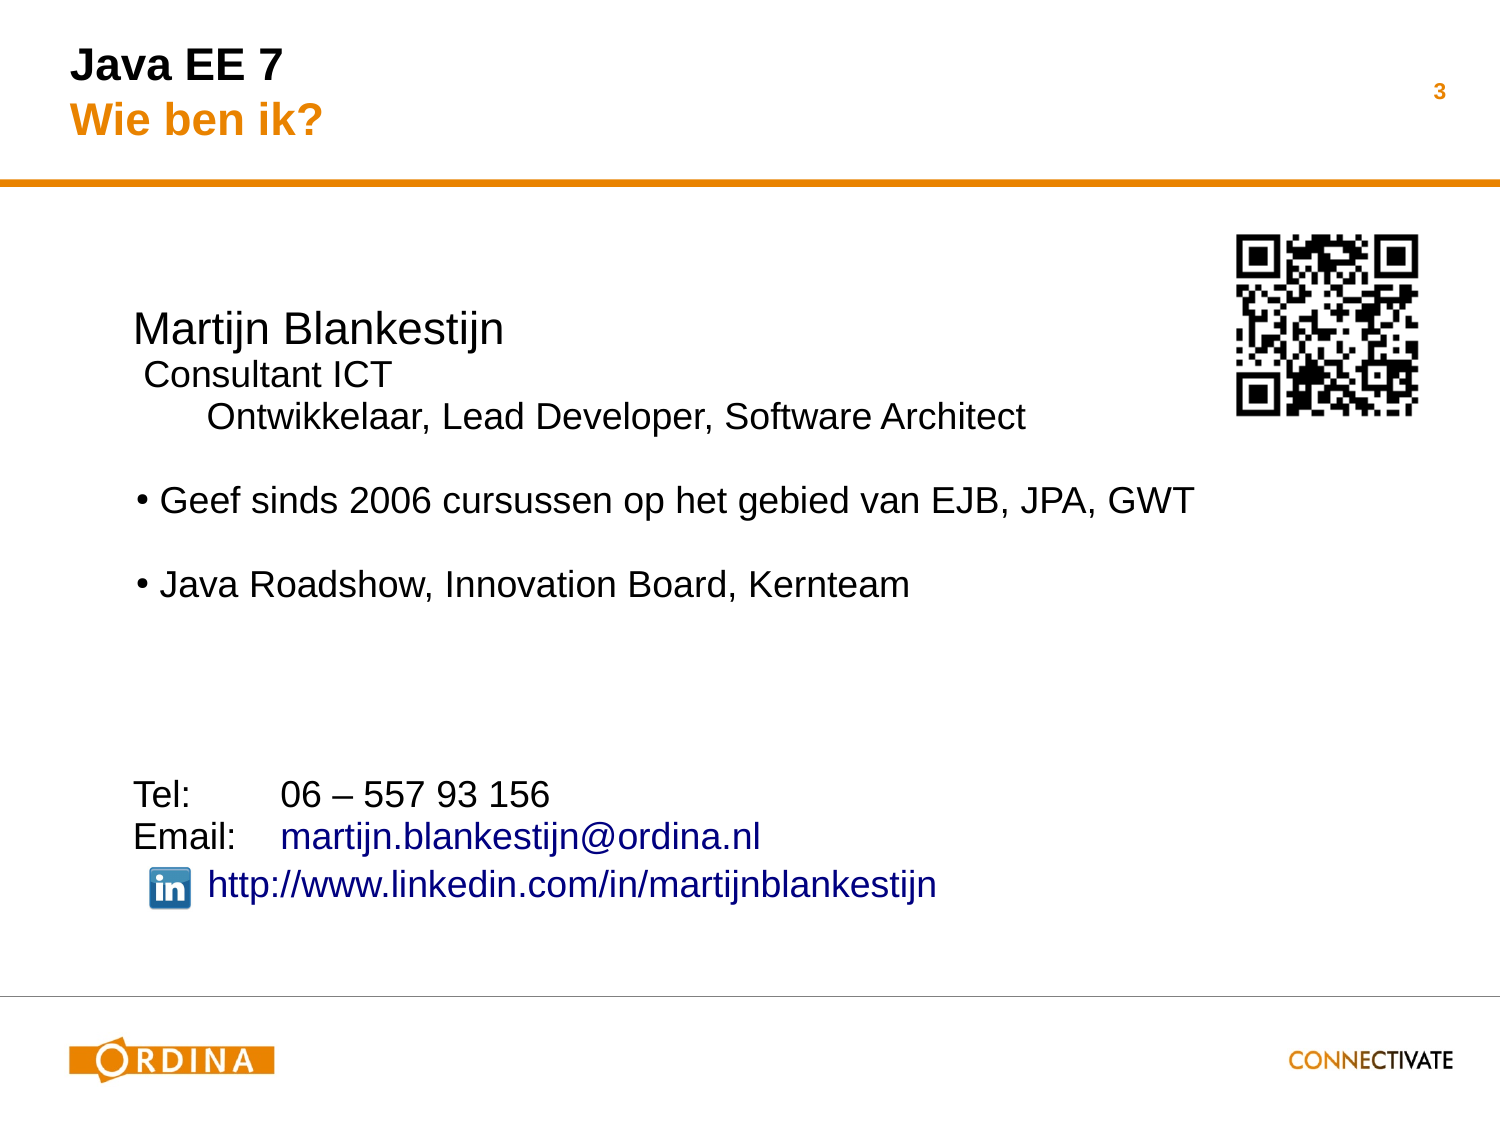

# Java EE 7 Wie ben ik?
Martijn Blankestijn
 Consultant ICT
	Ontwikkelaar, Lead Developer, Software Architect
 Geef sinds 2006 cursussen op het gebied van EJB, JPA, GWT
 Java Roadshow, Innovation Board, Kernteam
Tel: 		06 – 557 93 156
Email: 	martijn.blankestijn@ordina.nl
http://www.linkedin.com/in/martijnblankestijn